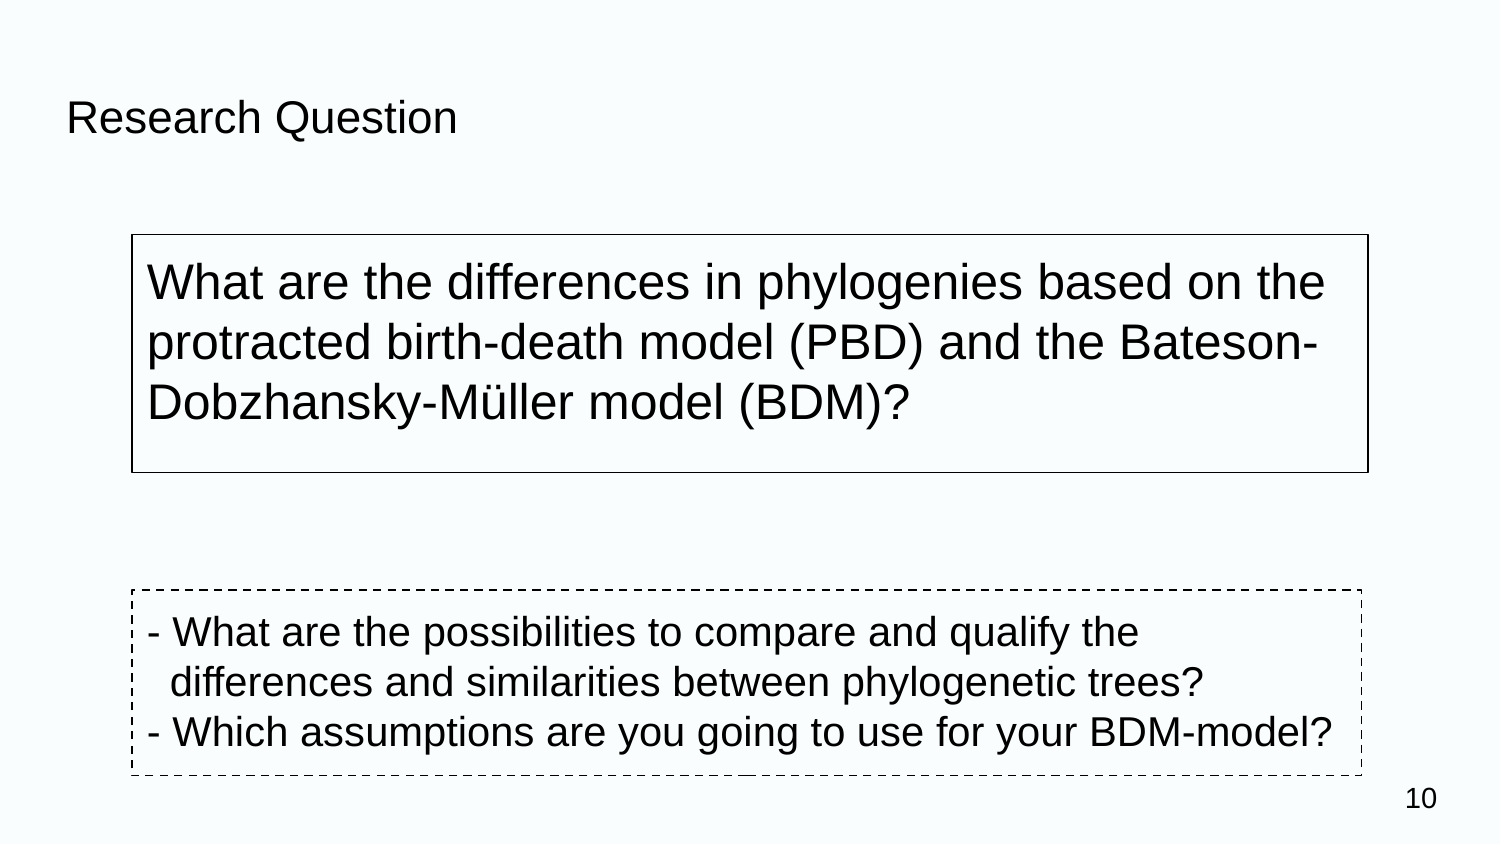

# Research Question
What are the differences in phylogenies based on the protracted birth-death model (PBD) and the Bateson-Dobzhansky-Müller model (BDM)?
- What are the possibilities to compare and qualify the
 differences and similarities between phylogenetic trees?
- Which assumptions are you going to use for your BDM-model?